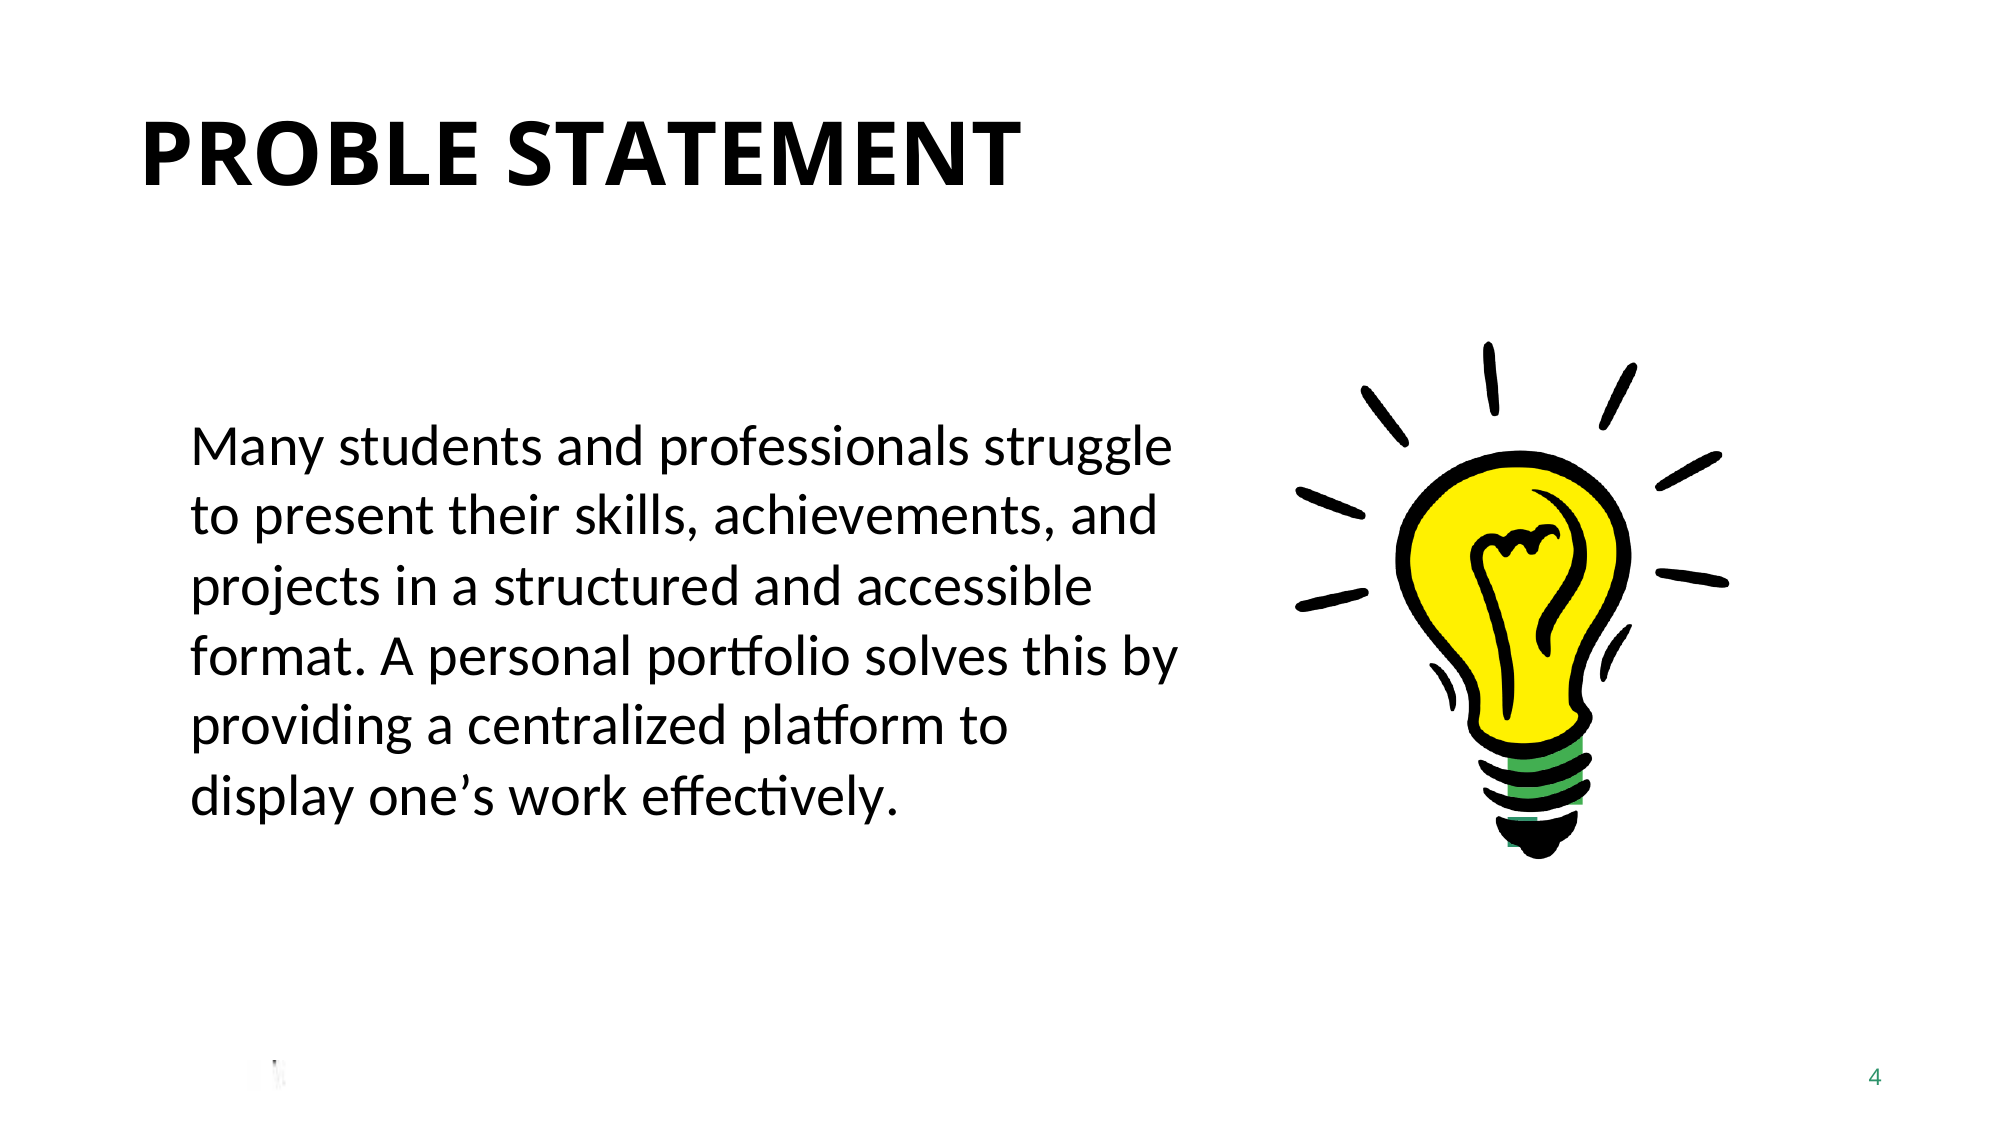

# PROBLE STATEMENT
Many students and professionals struggle to present their skills, achievements, and projects in a structured and accessible format. A personal portfolio solves this by providing a centralized platform to display one’s work effectively.